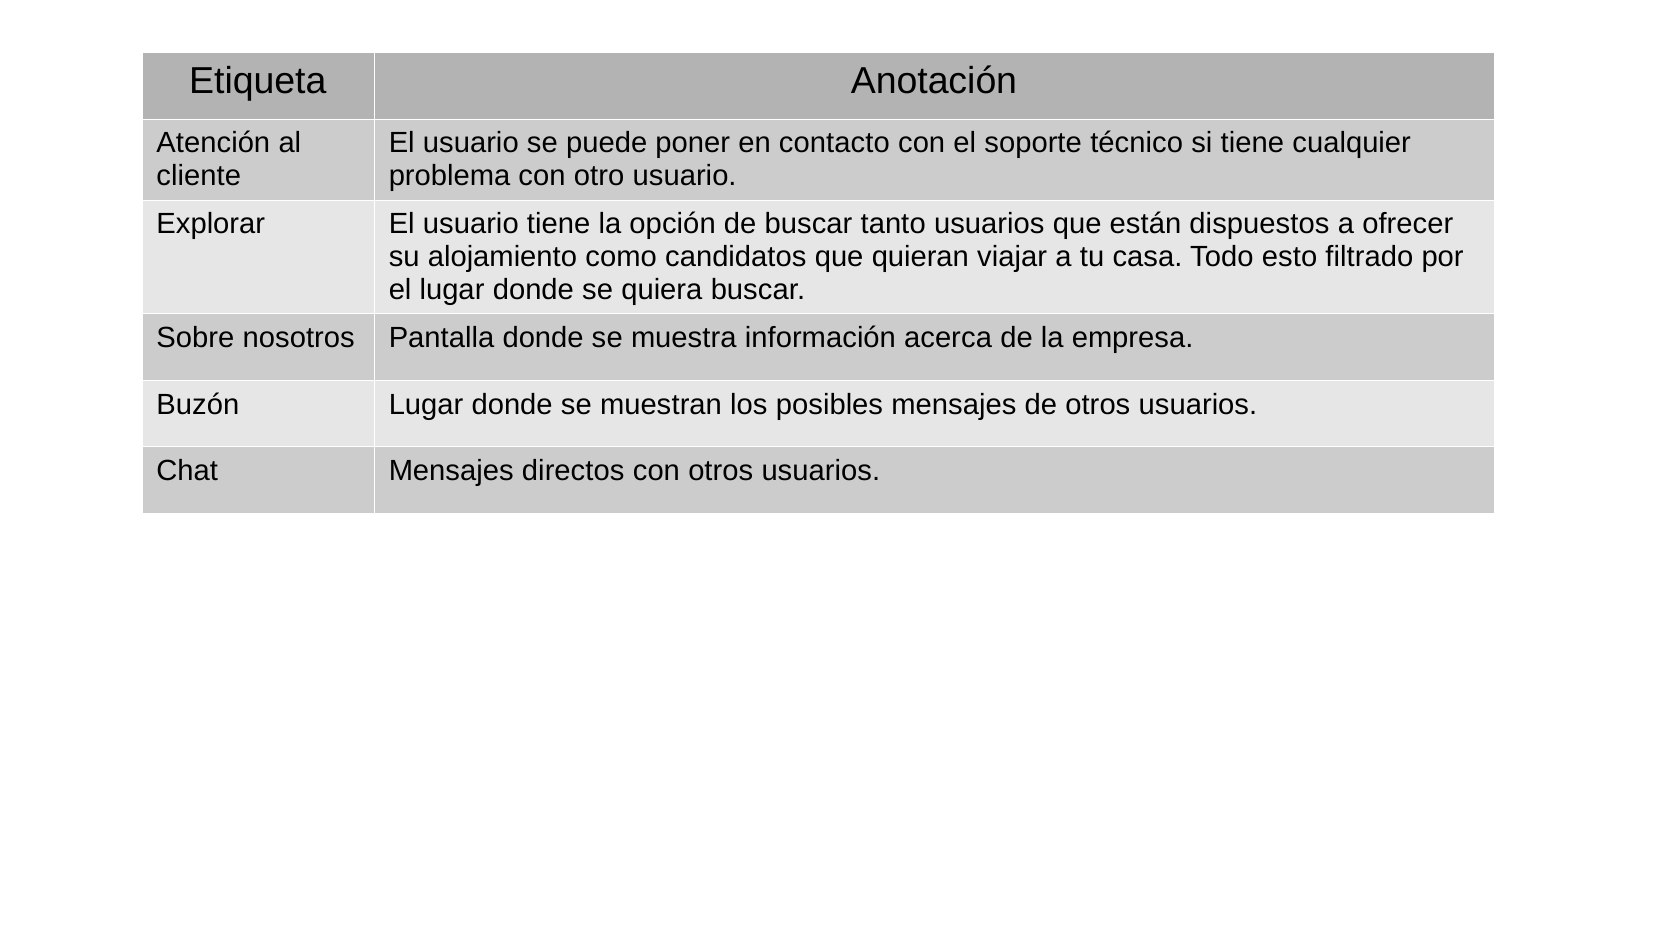

| Etiqueta | Anotación |
| --- | --- |
| Atención al cliente | El usuario se puede poner en contacto con el soporte técnico si tiene cualquier problema con otro usuario. |
| Explorar | El usuario tiene la opción de buscar tanto usuarios que están dispuestos a ofrecer su alojamiento como candidatos que quieran viajar a tu casa. Todo esto filtrado por el lugar donde se quiera buscar. |
| Sobre nosotros | Pantalla donde se muestra información acerca de la empresa. |
| Buzón | Lugar donde se muestran los posibles mensajes de otros usuarios. |
| Chat | Mensajes directos con otros usuarios. |